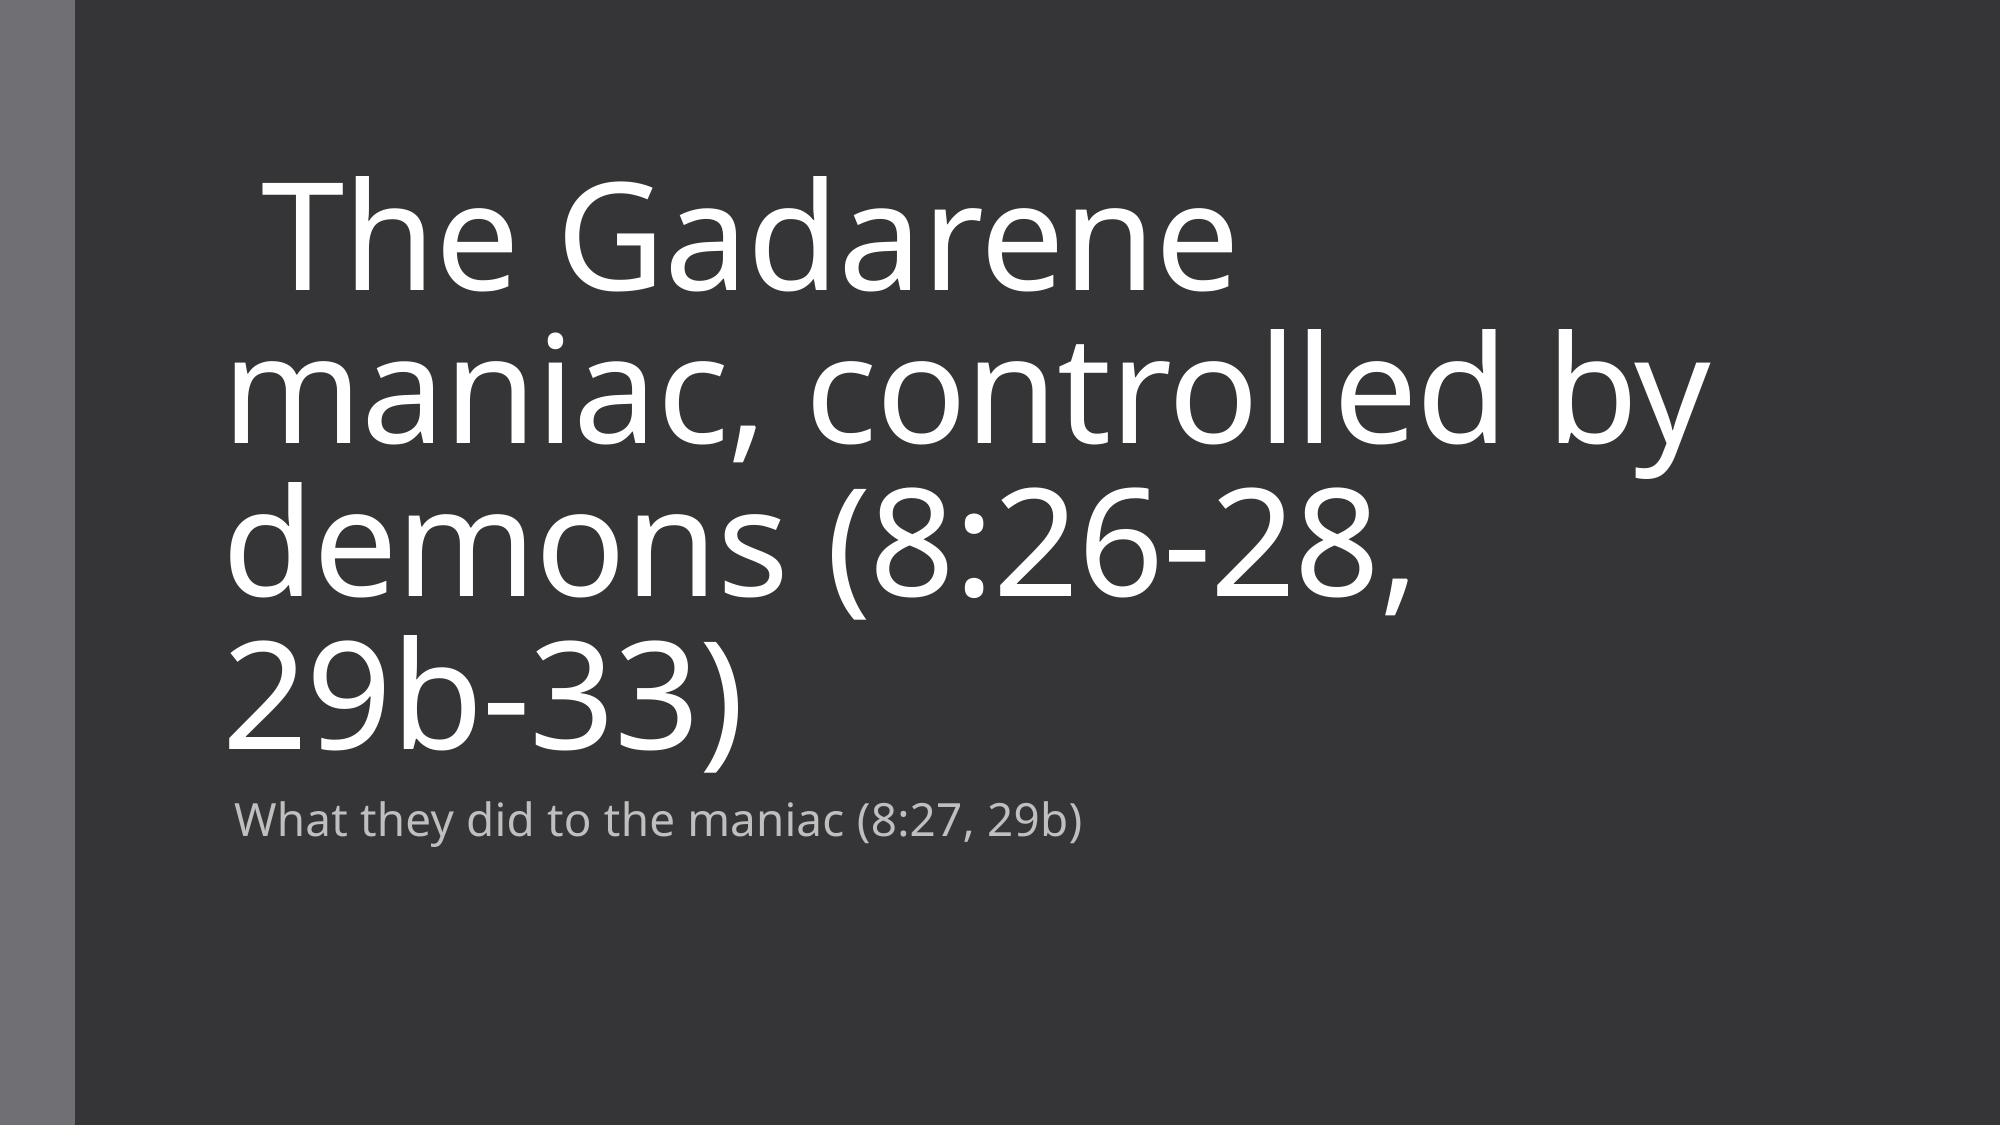

# The Gadarene maniac, controlled by demons (8:26-28, 29b-33)
 What they did to the maniac (8:27, 29b)